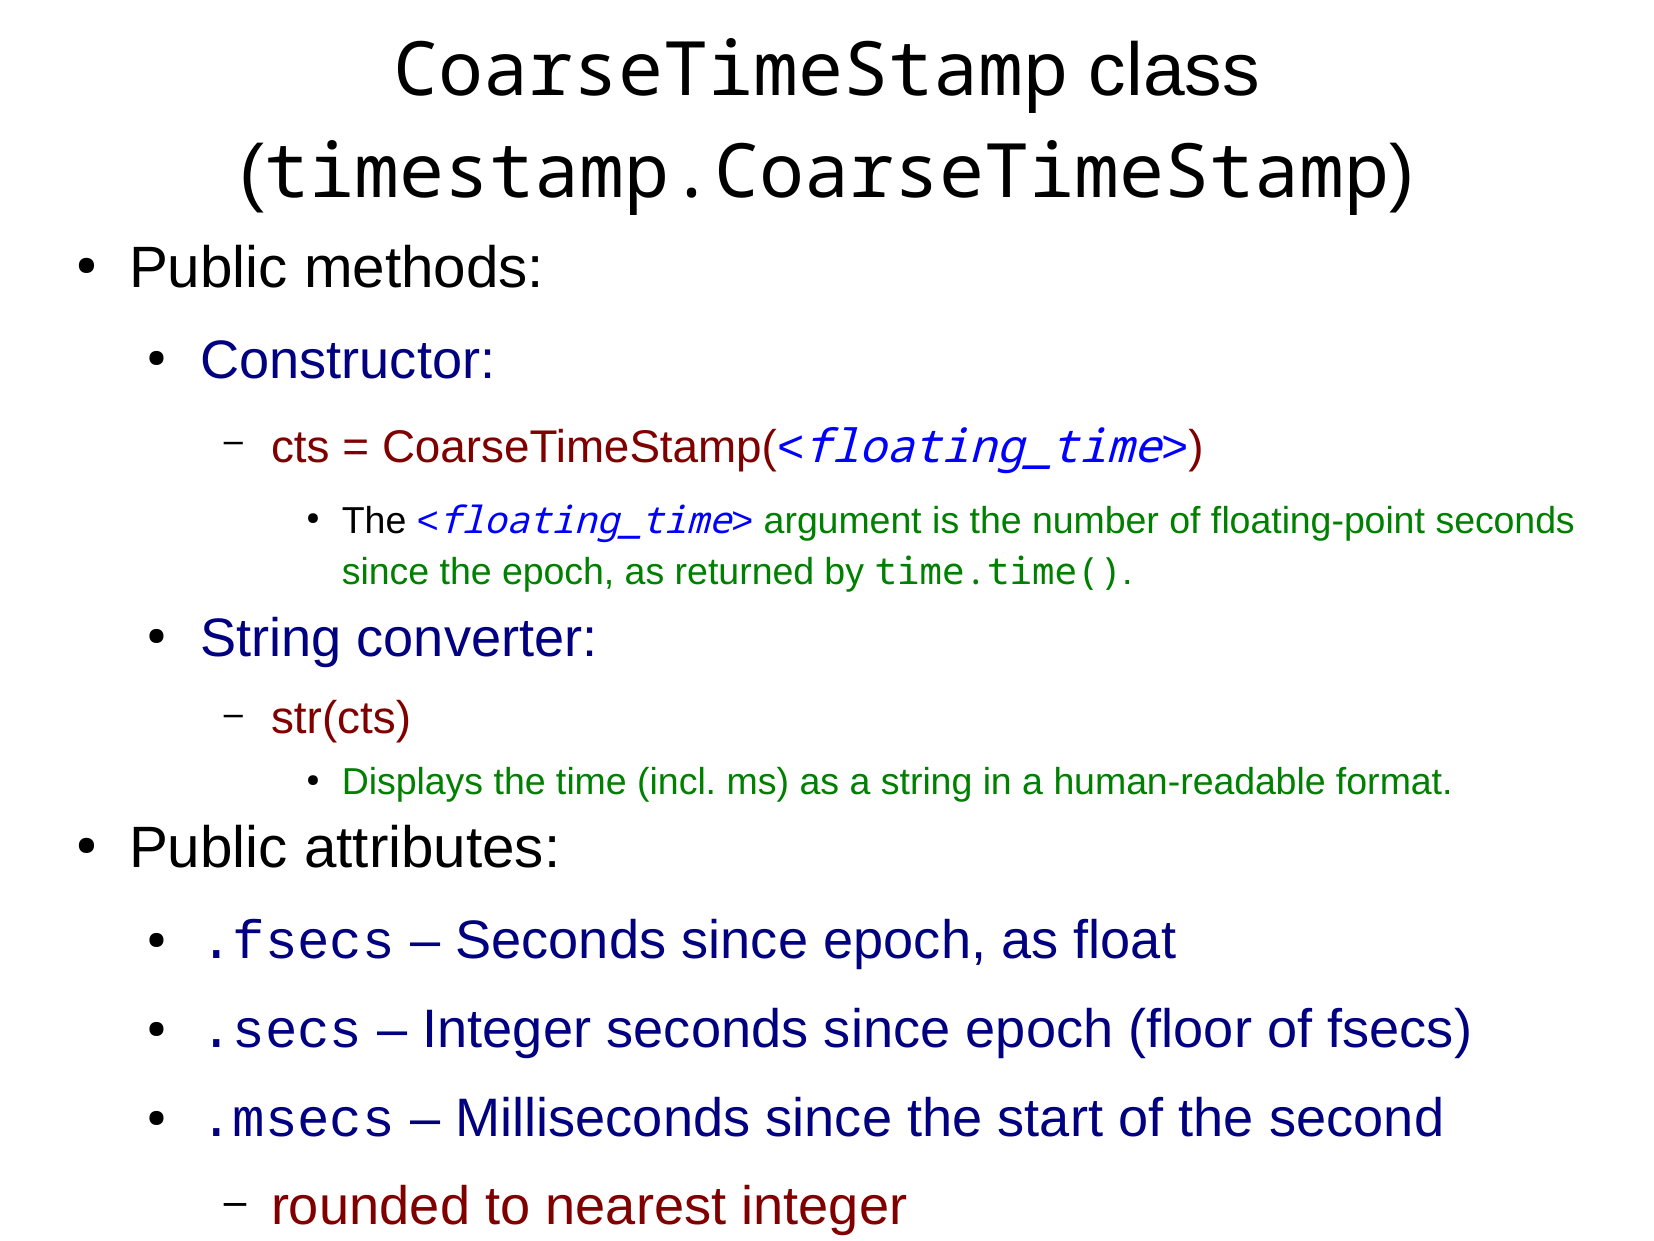

# CoarseTimeStamp class (timestamp.CoarseTimeStamp)
Public methods:
Constructor:
cts = CoarseTimeStamp(<floating_time>)
The <floating_time> argument is the number of floating-point seconds since the epoch, as returned by time.time().
String converter:
str(cts)
Displays the time (incl. ms) as a string in a human-readable format.
Public attributes:
.fsecs – Seconds since epoch, as float
.secs – Integer seconds since epoch (floor of fsecs)
.msecs – Milliseconds since the start of the second
rounded to nearest integer